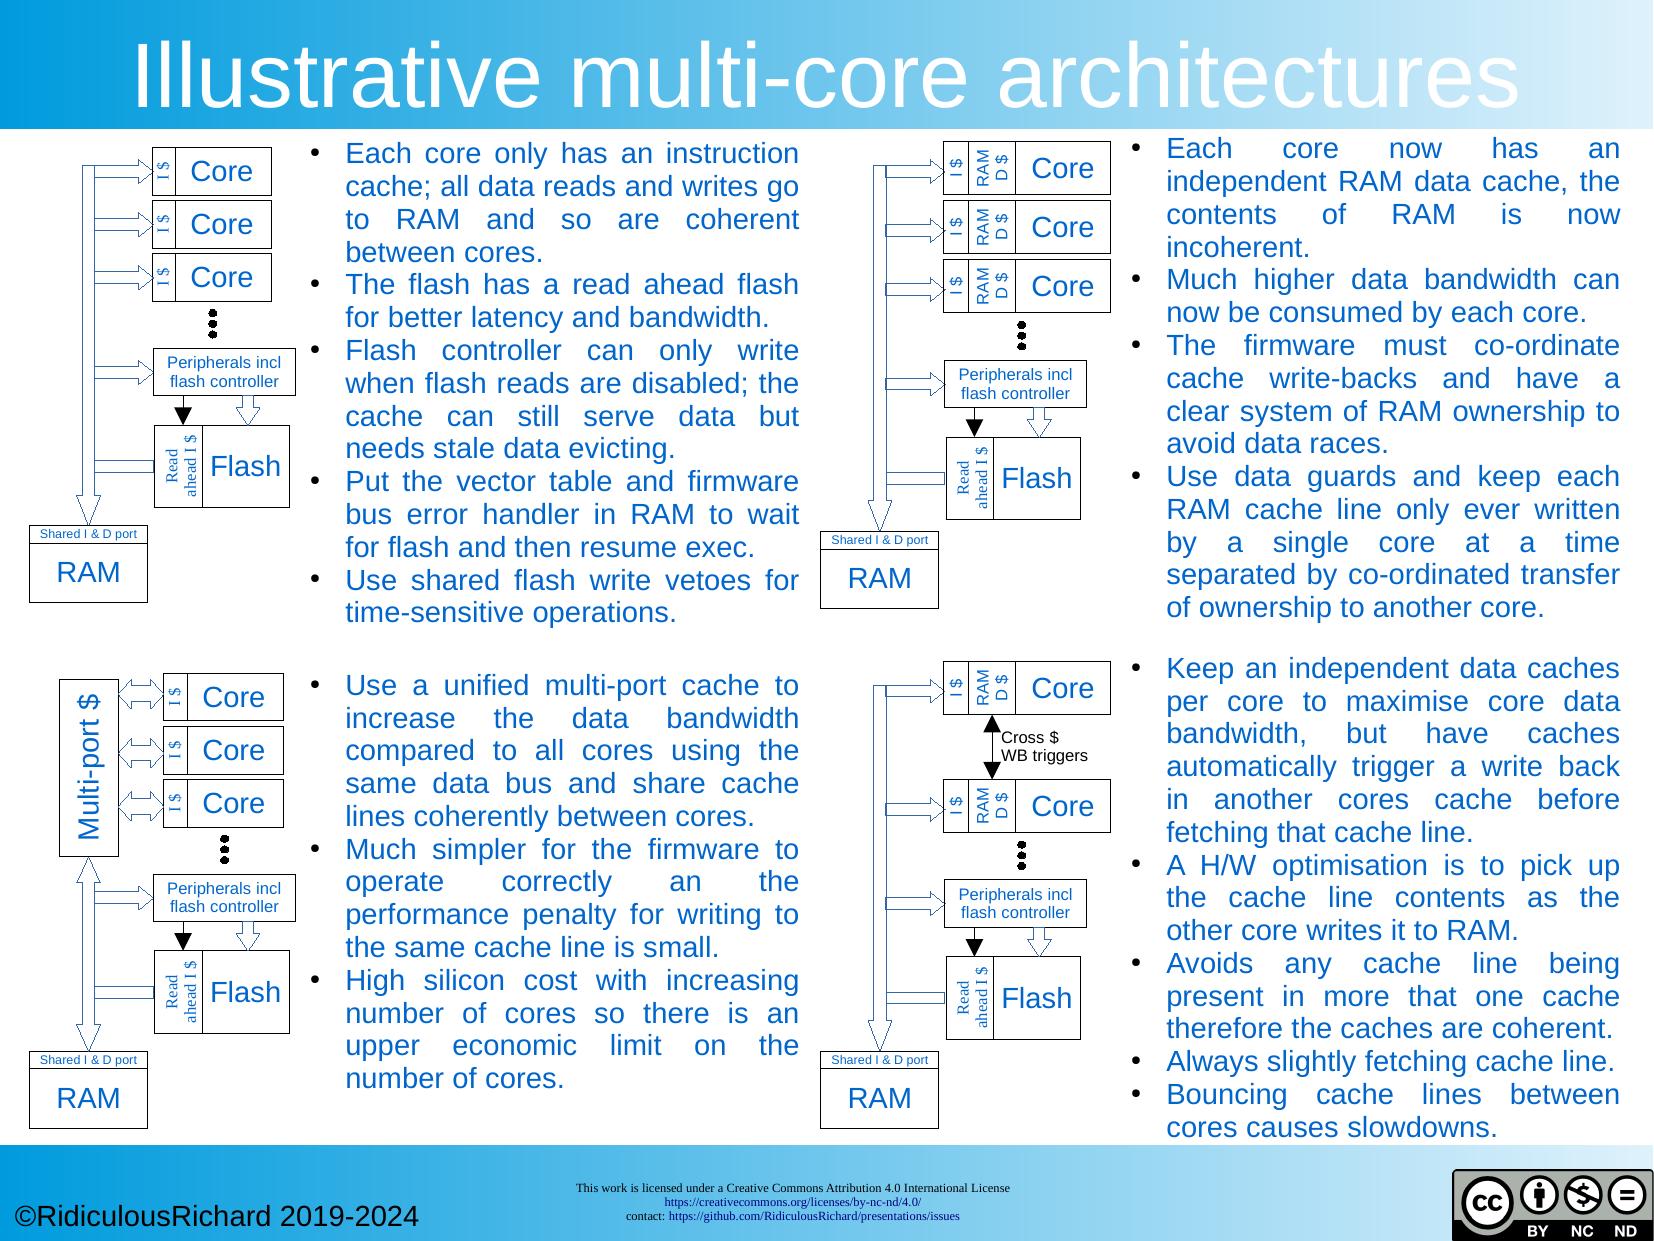

# Illustrative multi-core architectures
Each core now has an independent RAM data cache, the contents of RAM is now incoherent.
Much higher data bandwidth can now be consumed by each core.
The firmware must co-ordinate cache write-backs and have a clear system of RAM ownership to avoid data races.
Use data guards and keep each RAM cache line only ever written by a single core at a time separated by co-ordinated transfer of ownership to another core.
Each core only has an instruction cache; all data reads and writes go to RAM and so are coherent between cores.
The flash has a read ahead flash for better latency and bandwidth.
Flash controller can only write when flash reads are disabled; the cache can still serve data but needs stale data evicting.
Put the vector table and firmware bus error handler in RAM to wait for flash and then resume exec.
Use shared flash write vetoes for time-sensitive operations.
Core
I $
Core
I $
Core
I $
Peripherals incl
flash controller
Read ahead I $
Flash
Shared I & D port
RAM
Core
RAM
D $
I $
Core
RAM
D $
I $
Core
RAM
D $
I $
Peripherals incl
flash controller
Read ahead I $
Flash
Shared I & D port
RAM
Keep an independent data caches per core to maximise core data bandwidth, but have caches automatically trigger a write back in another cores cache before fetching that cache line.
A H/W optimisation is to pick up the cache line contents as the other core writes it to RAM.
Avoids any cache line being present in more that one cache therefore the caches are coherent.
Always slightly fetching cache line.
Bouncing cache lines between cores causes slowdowns.
Use a unified multi-port cache to increase the data bandwidth compared to all cores using the same data bus and share cache lines coherently between cores.
Much simpler for the firmware to operate correctly an the performance penalty for writing to the same cache line is small.
High silicon cost with increasing number of cores so there is an upper economic limit on the number of cores.
Core
I $
Core
RAM
D $
I $
Core
I $
Cross $ WB triggers
Multi-port $
Core
I $
Core
RAM
D $
I $
Peripherals incl
flash controller
Peripherals incl
flash controller
Read ahead I $
Read ahead I $
Flash
Flash
Shared I & D port
Shared I & D port
RAM
RAM